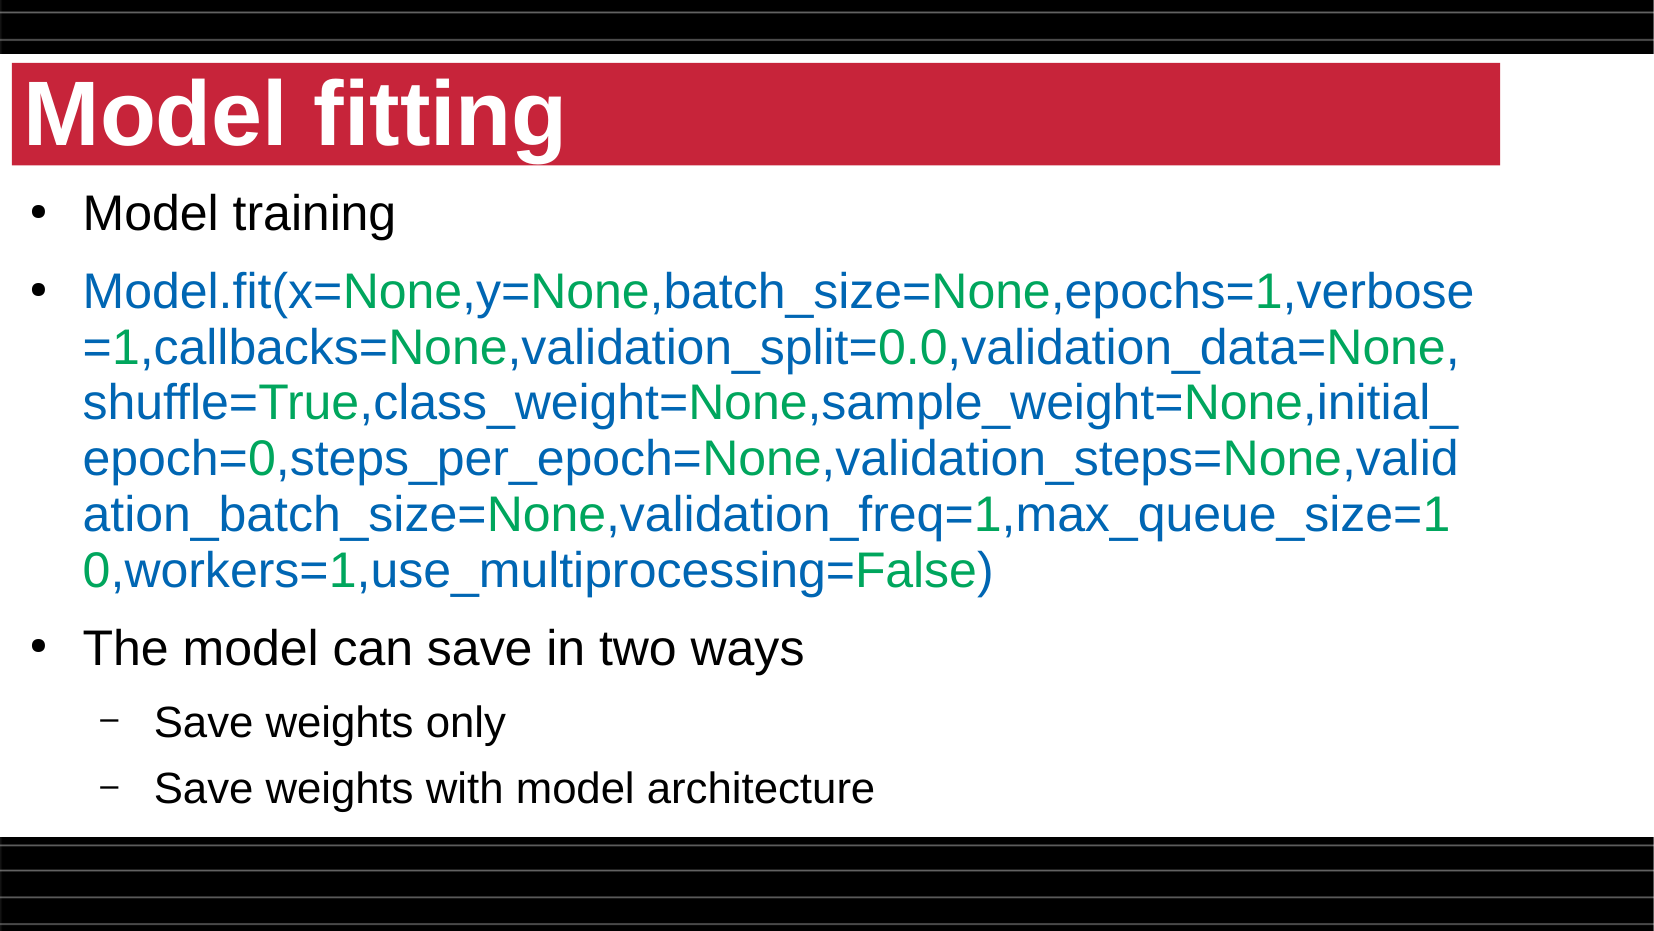

# Model fitting
Model training
Model.fit(x=None,y=None,batch_size=None,epochs=1,verbose=1,callbacks=None,validation_split=0.0,validation_data=None,shuffle=True,class_weight=None,sample_weight=None,initial_epoch=0,steps_per_epoch=None,validation_steps=None,validation_batch_size=None,validation_freq=1,max_queue_size=10,workers=1,use_multiprocessing=False)
The model can save in two ways
Save weights only
Save weights with model architecture